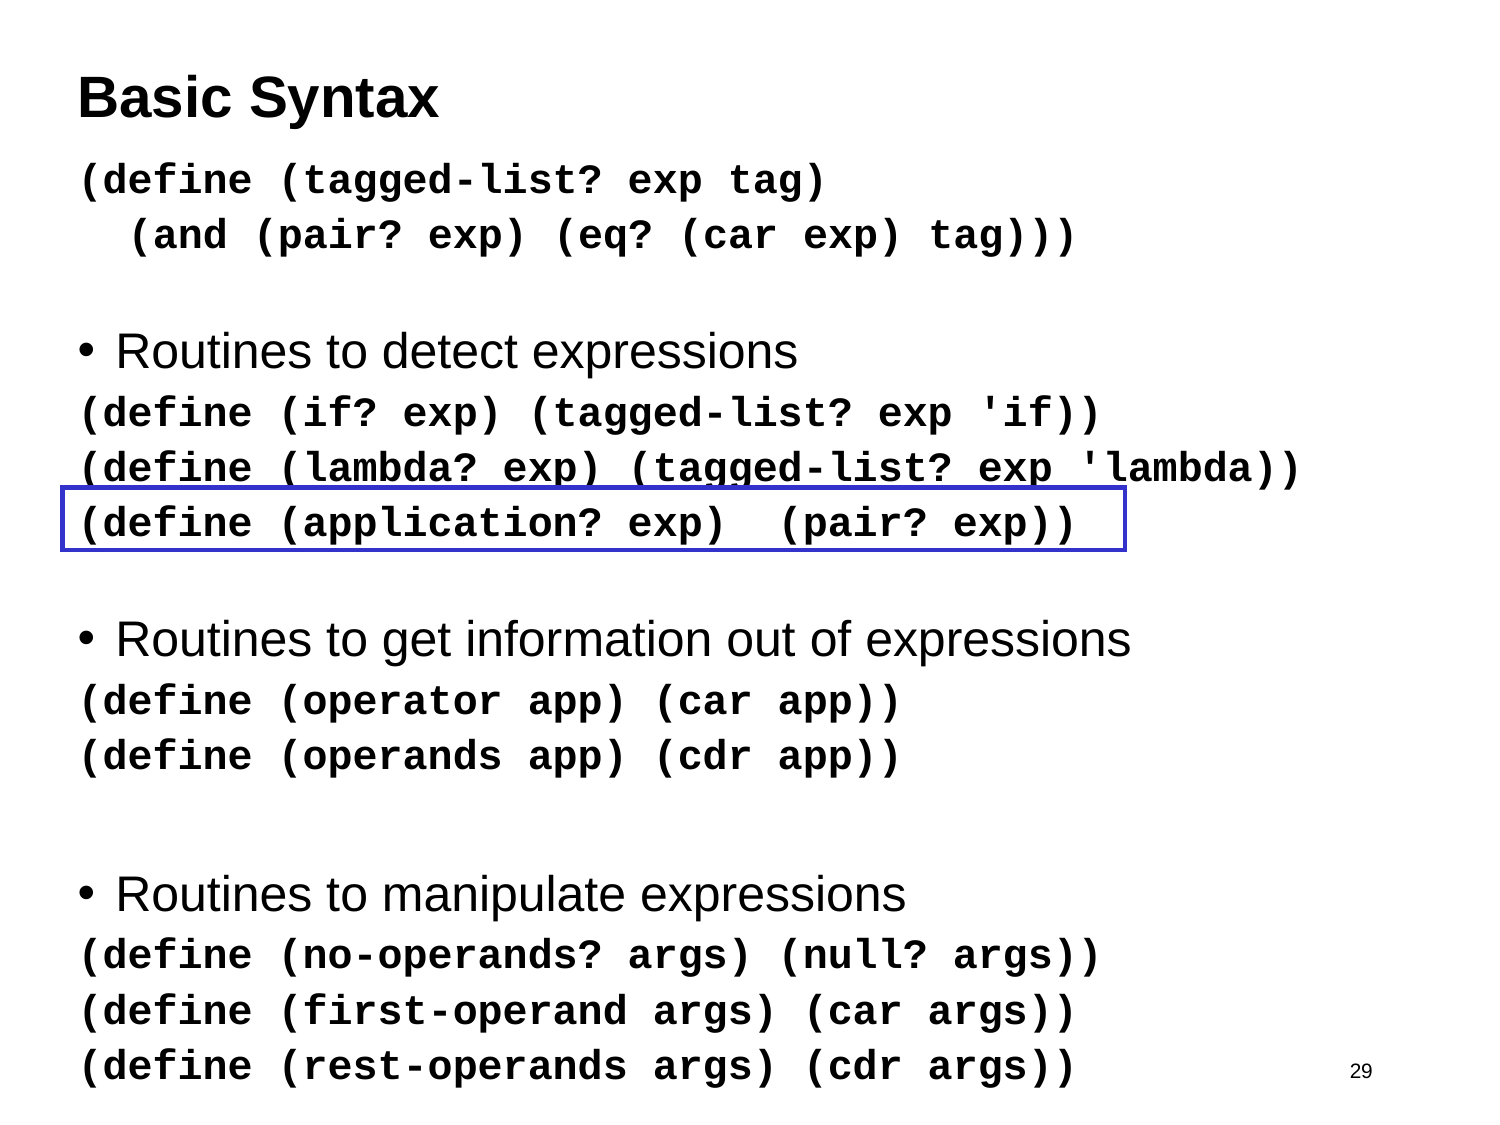

Basic Syntax
(define (tagged-list? exp tag)
 (and (pair? exp) (eq? (car exp) tag)))
Routines to detect expressions
(define (if? exp) (tagged-list? exp 'if))
(define (lambda? exp) (tagged-list? exp 'lambda))
(define (application? exp) (pair? exp))
Routines to get information out of expressions
(define (operator app) (car app))
(define (operands app) (cdr app))
Routines to manipulate expressions
(define (no-operands? args) (null? args))
(define (first-operand args) (car args))
(define (rest-operands args) (cdr args))